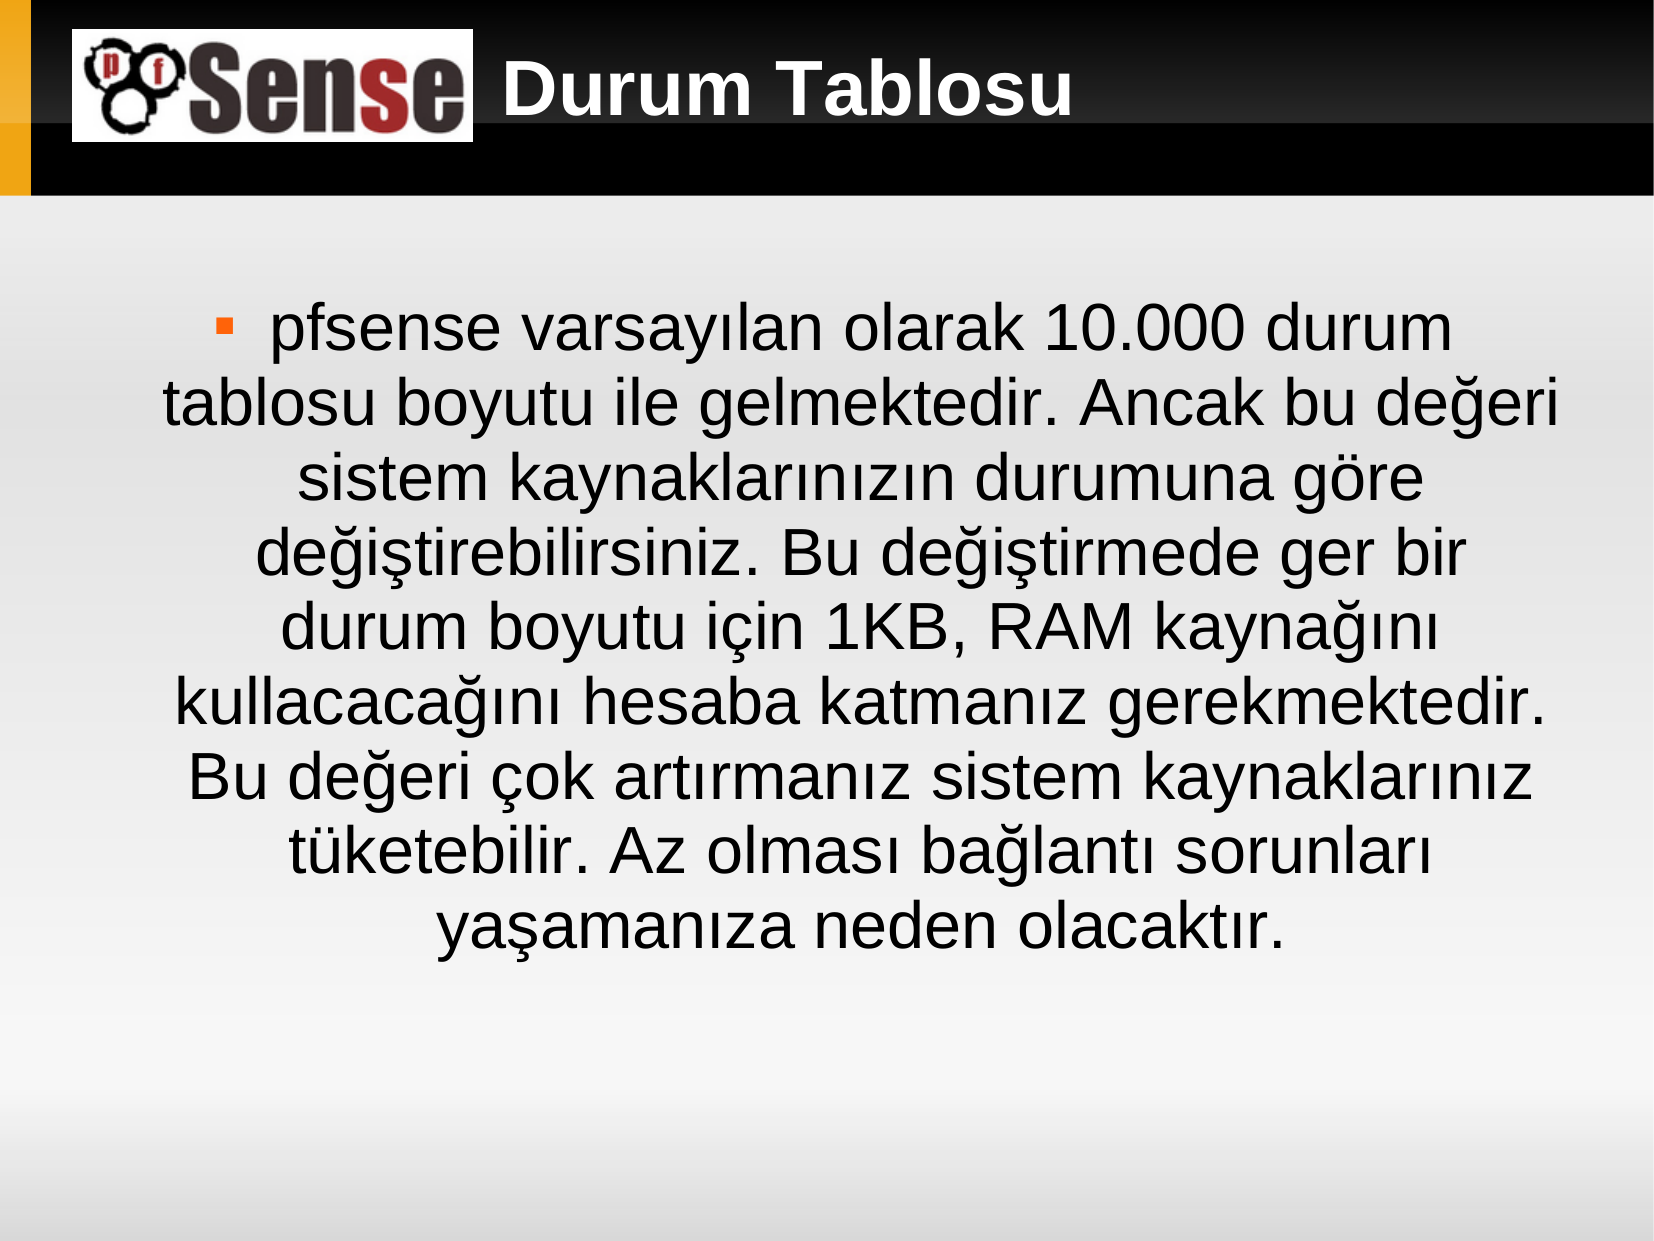

# Durum Tablosu
pfsense varsayılan olarak 10.000 durum tablosu boyutu ile gelmektedir. Ancak bu değeri sistem kaynaklarınızın durumuna göre değiştirebilirsiniz. Bu değiştirmede ger bir durum boyutu için 1KB, RAM kaynağını kullacacağını hesaba katmanız gerekmektedir. Bu değeri çok artırmanız sistem kaynaklarınız tüketebilir. Az olması bağlantı sorunları yaşamanıza neden olacaktır.